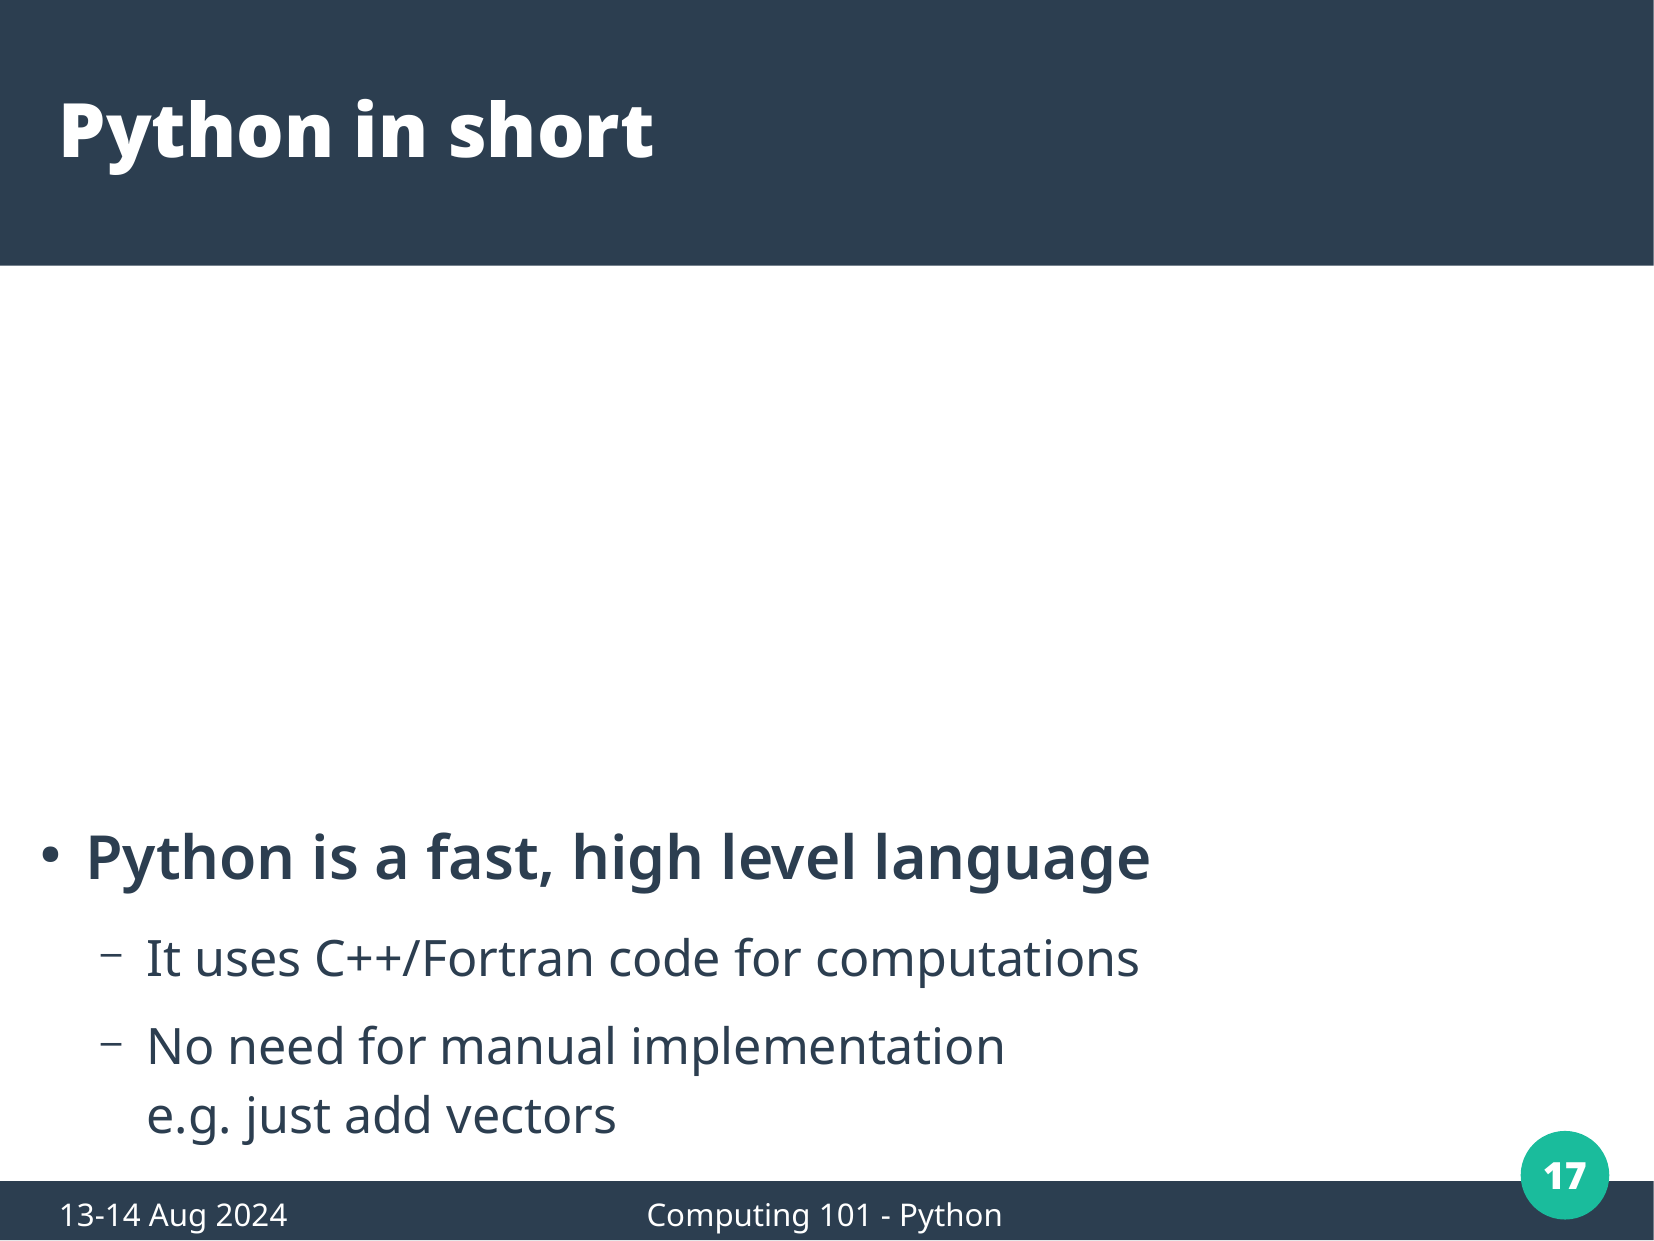

# Python in short
Python is a fast, high level language
It uses C++/Fortran code for computations
No need for manual implementation
e.g. just add vectors
17
13-14 Aug 2024